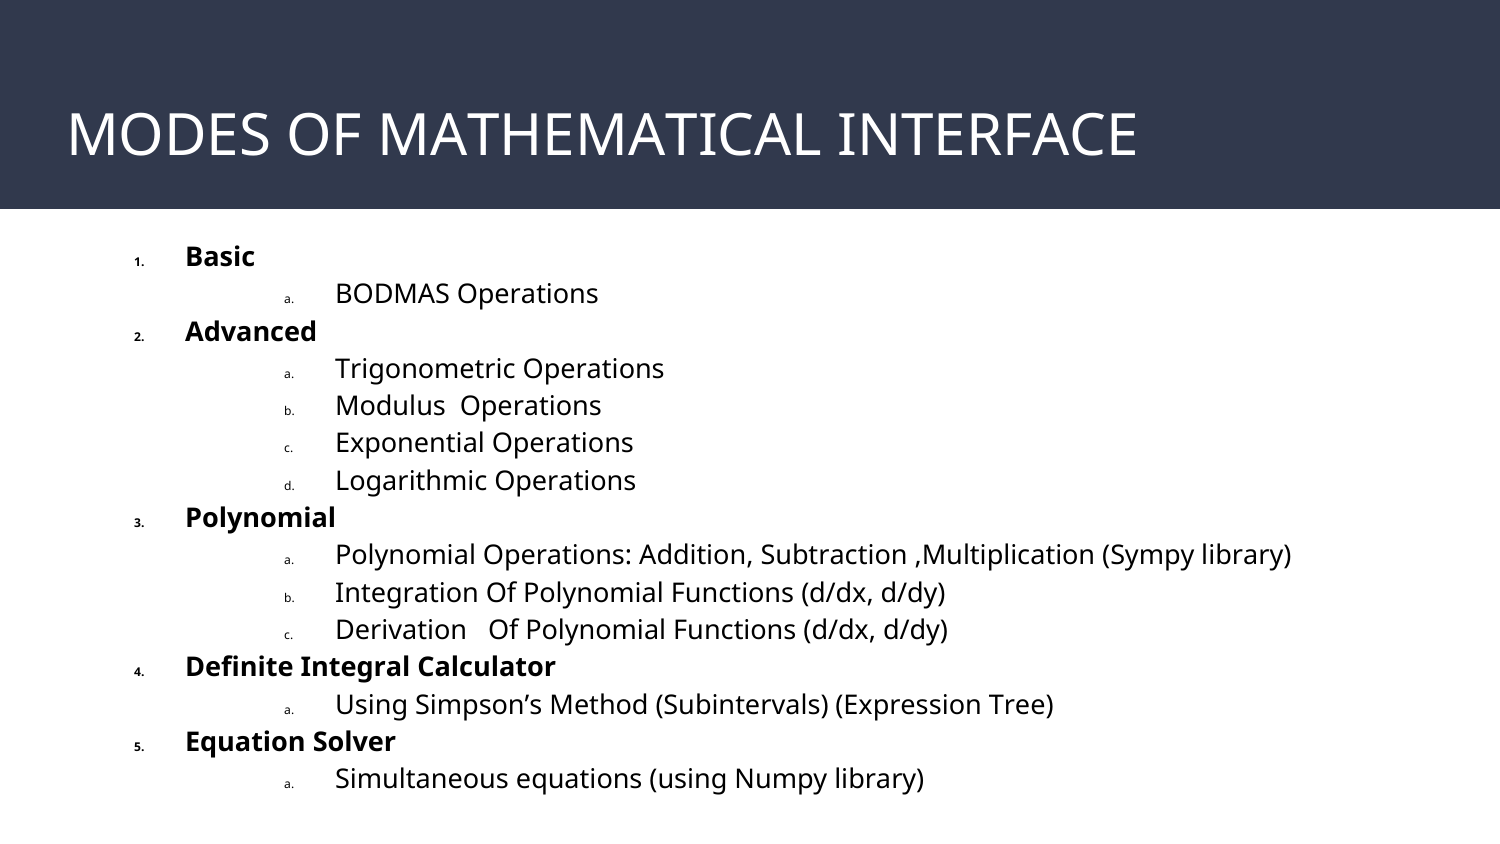

# MODES OF MATHEMATICAL INTERFACE
Basic
BODMAS Operations
Advanced
Trigonometric Operations
Modulus Operations
Exponential Operations
Logarithmic Operations
Polynomial
Polynomial Operations: Addition, Subtraction ,Multiplication (Sympy library)
Integration Of Polynomial Functions (d/dx, d/dy)
Derivation Of Polynomial Functions (d/dx, d/dy)
Definite Integral Calculator
Using Simpson’s Method (Subintervals) (Expression Tree)
Equation Solver
Simultaneous equations (using Numpy library)